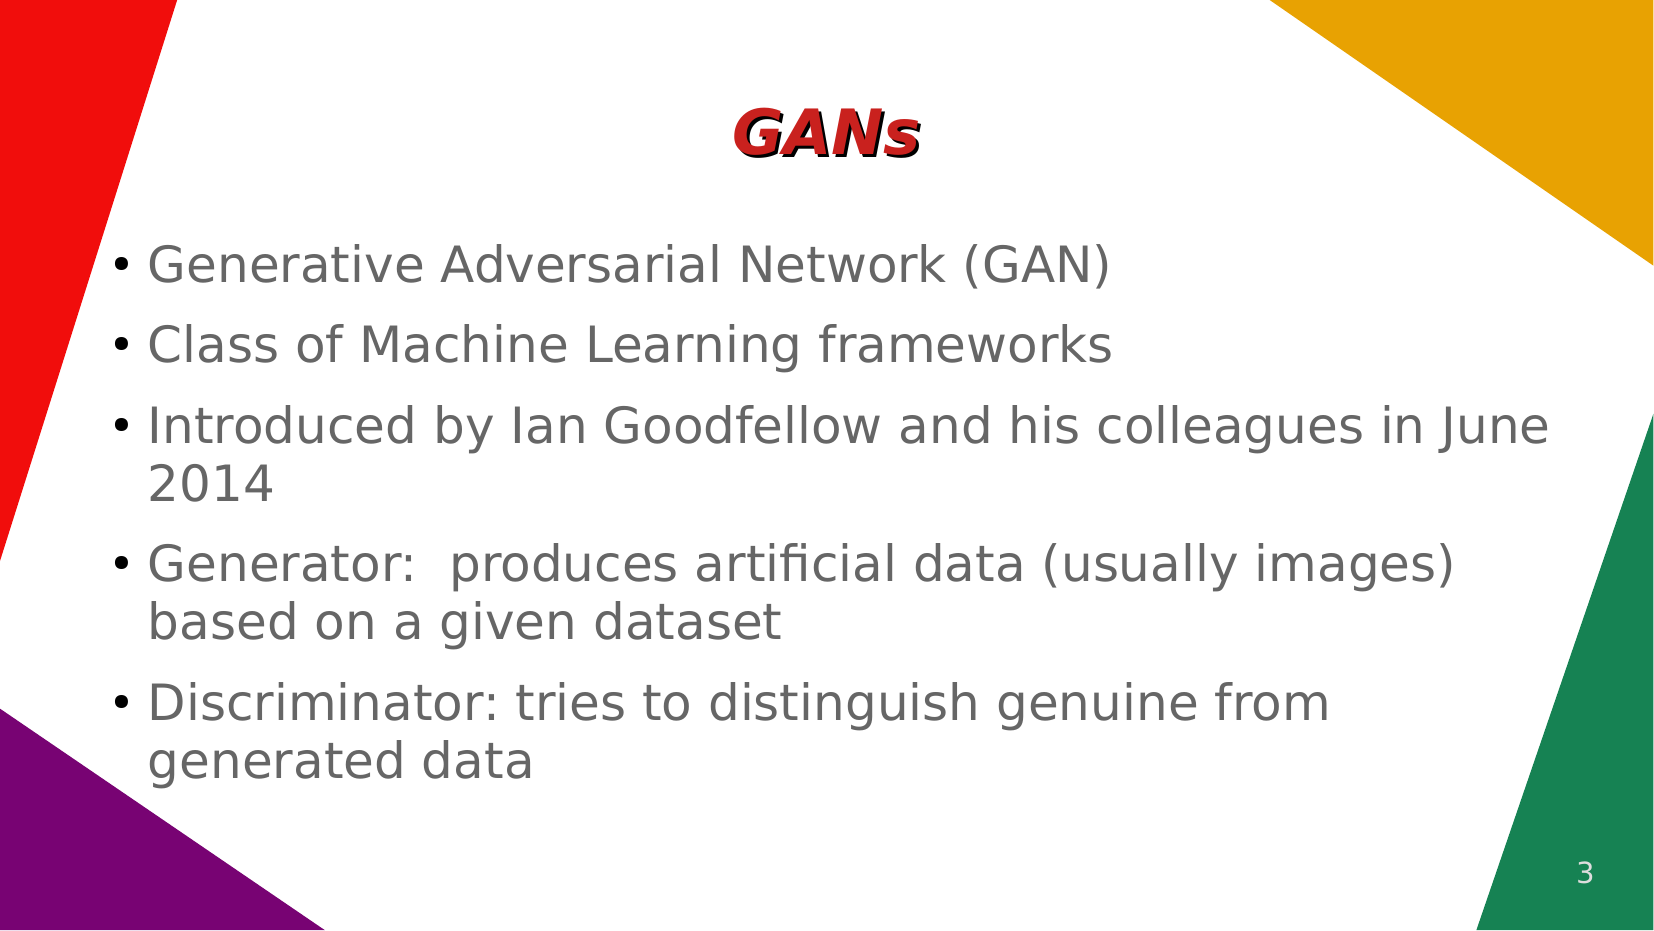

# GANs
Generative Adversarial Network (GAN)
Class of Machine Learning frameworks
Introduced by Ian Goodfellow and his colleagues in June 2014
Generator: produces artificial data (usually images) based on a given dataset
Discriminator: tries to distinguish genuine from generated data
3